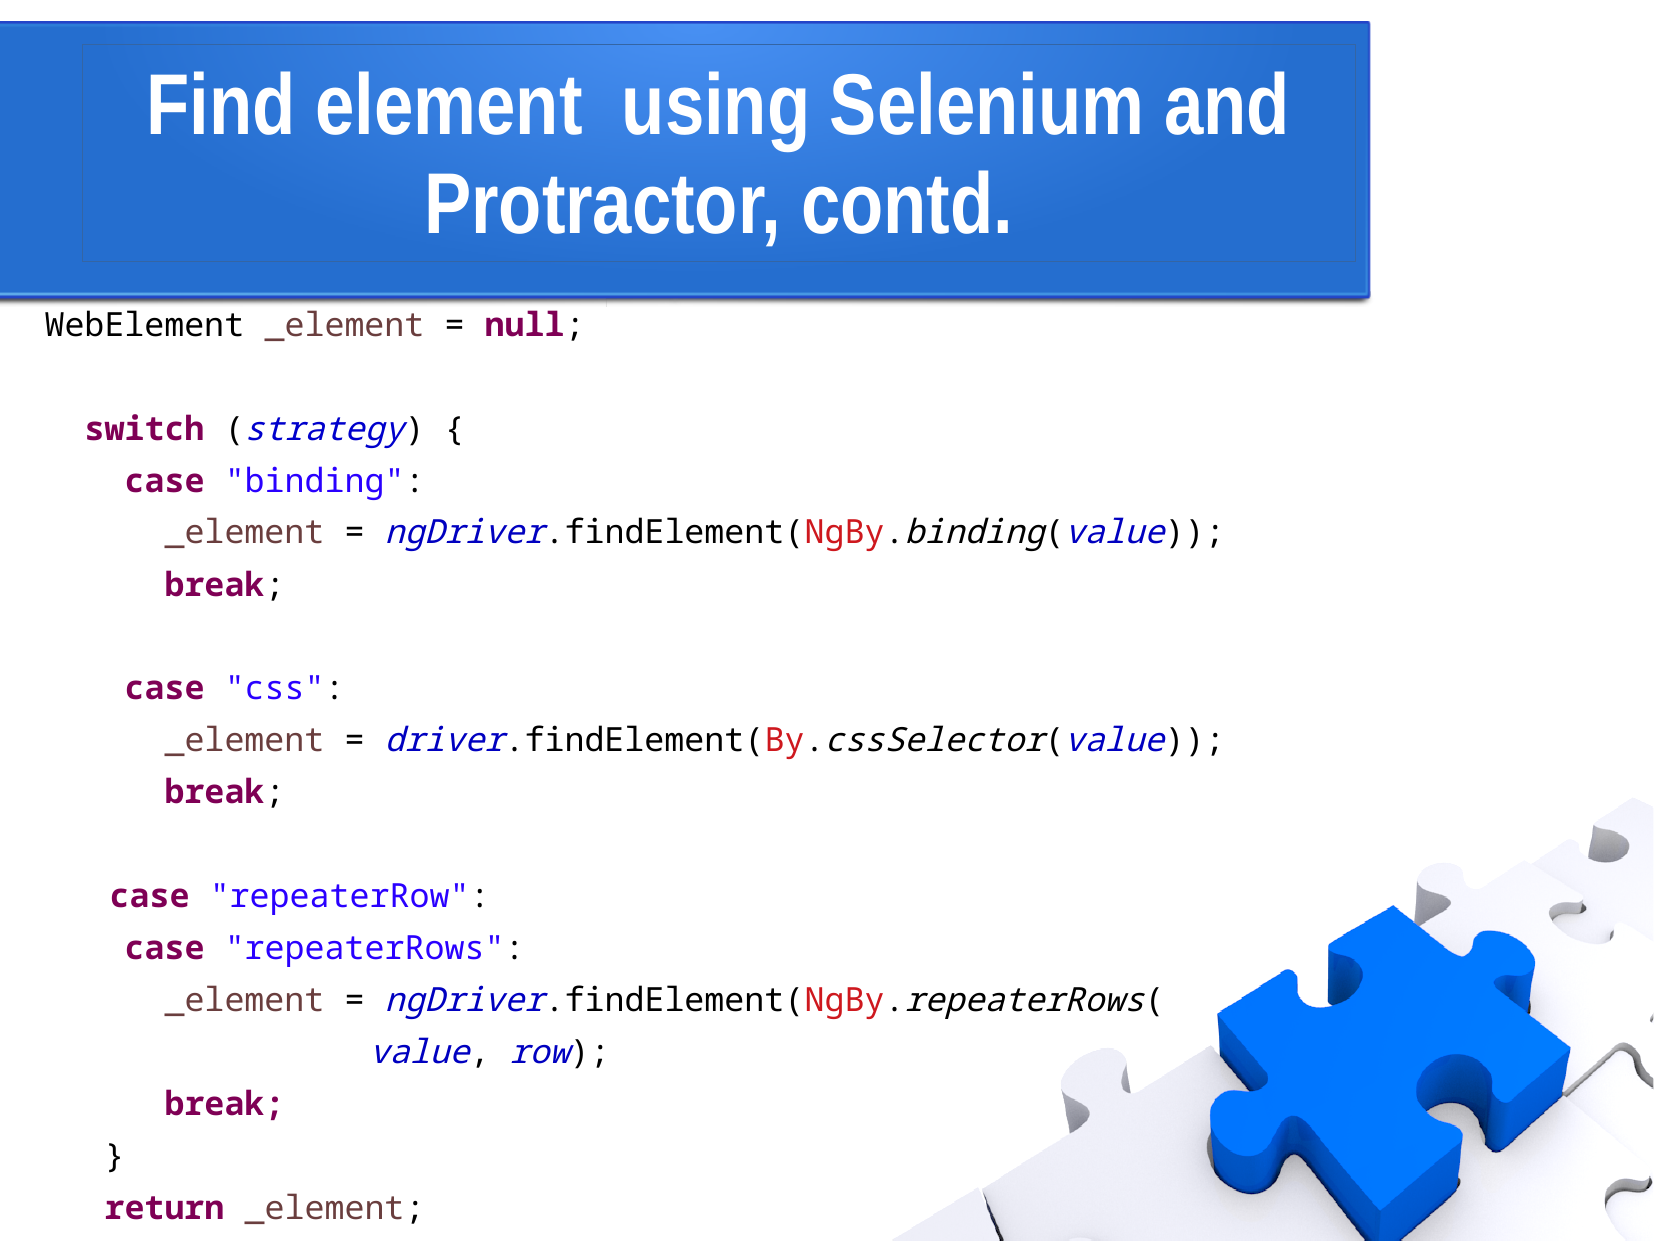

# Find element using Selenium and Protractor, contd.
WebElement _element = null;
 switch (strategy) {
 case "binding":
 _element = ngDriver.findElement(NgBy.binding(value));
 break;
 case "css":
 _element = driver.findElement(By.cssSelector(value));
 break;
 case "repeaterRow":
 case "repeaterRows":
 _element = ngDriver.findElement(NgBy.repeaterRows(
 value, row);
 break;
 }
	return _element;
}